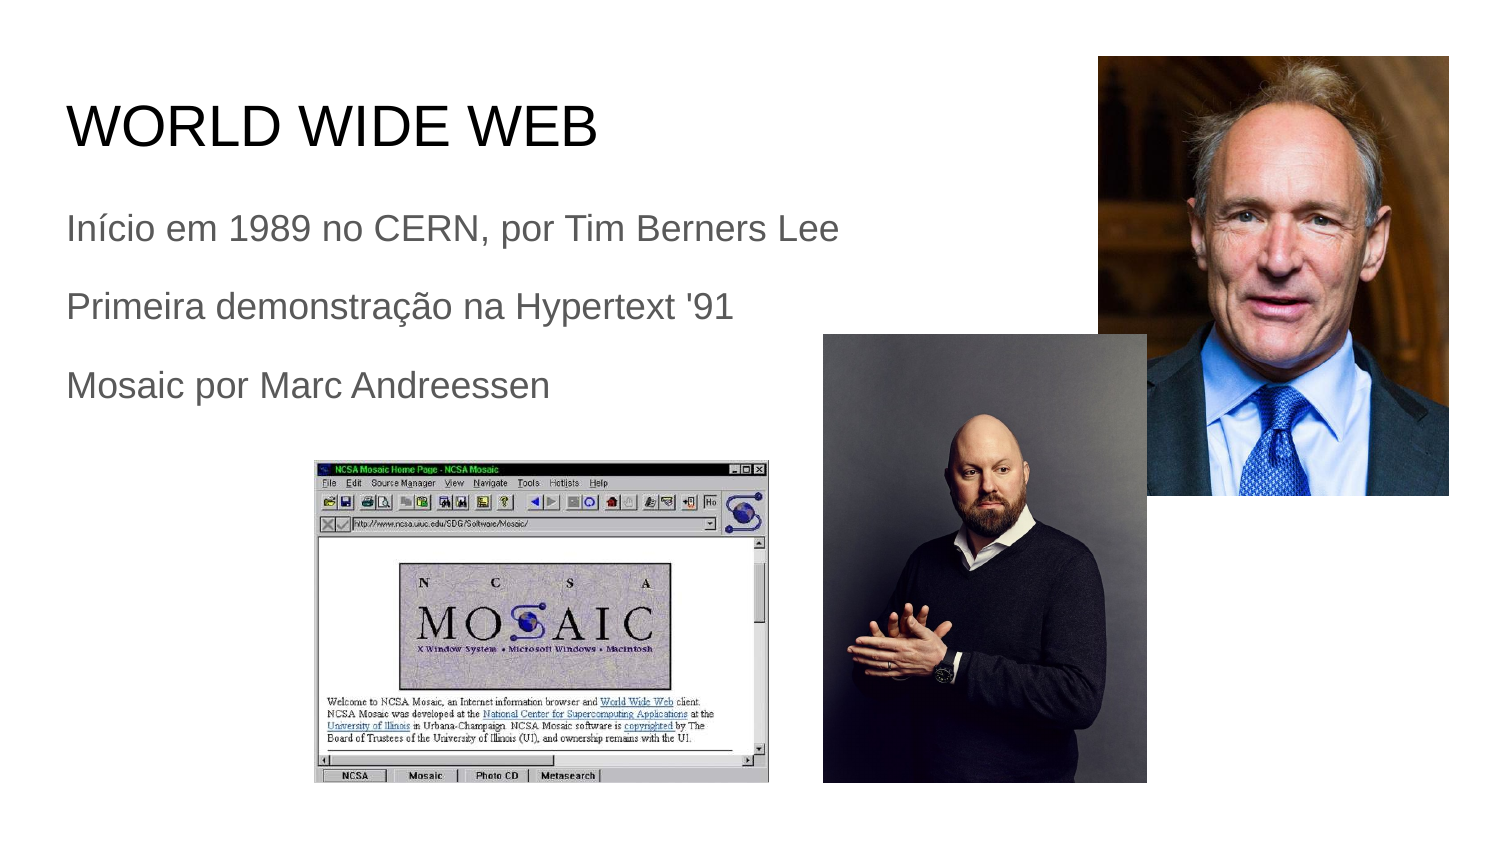

# WORLD WIDE WEB
Início em 1989 no CERN, por Tim Berners Lee
Primeira demonstração na Hypertext '91
Mosaic por Marc Andreessen